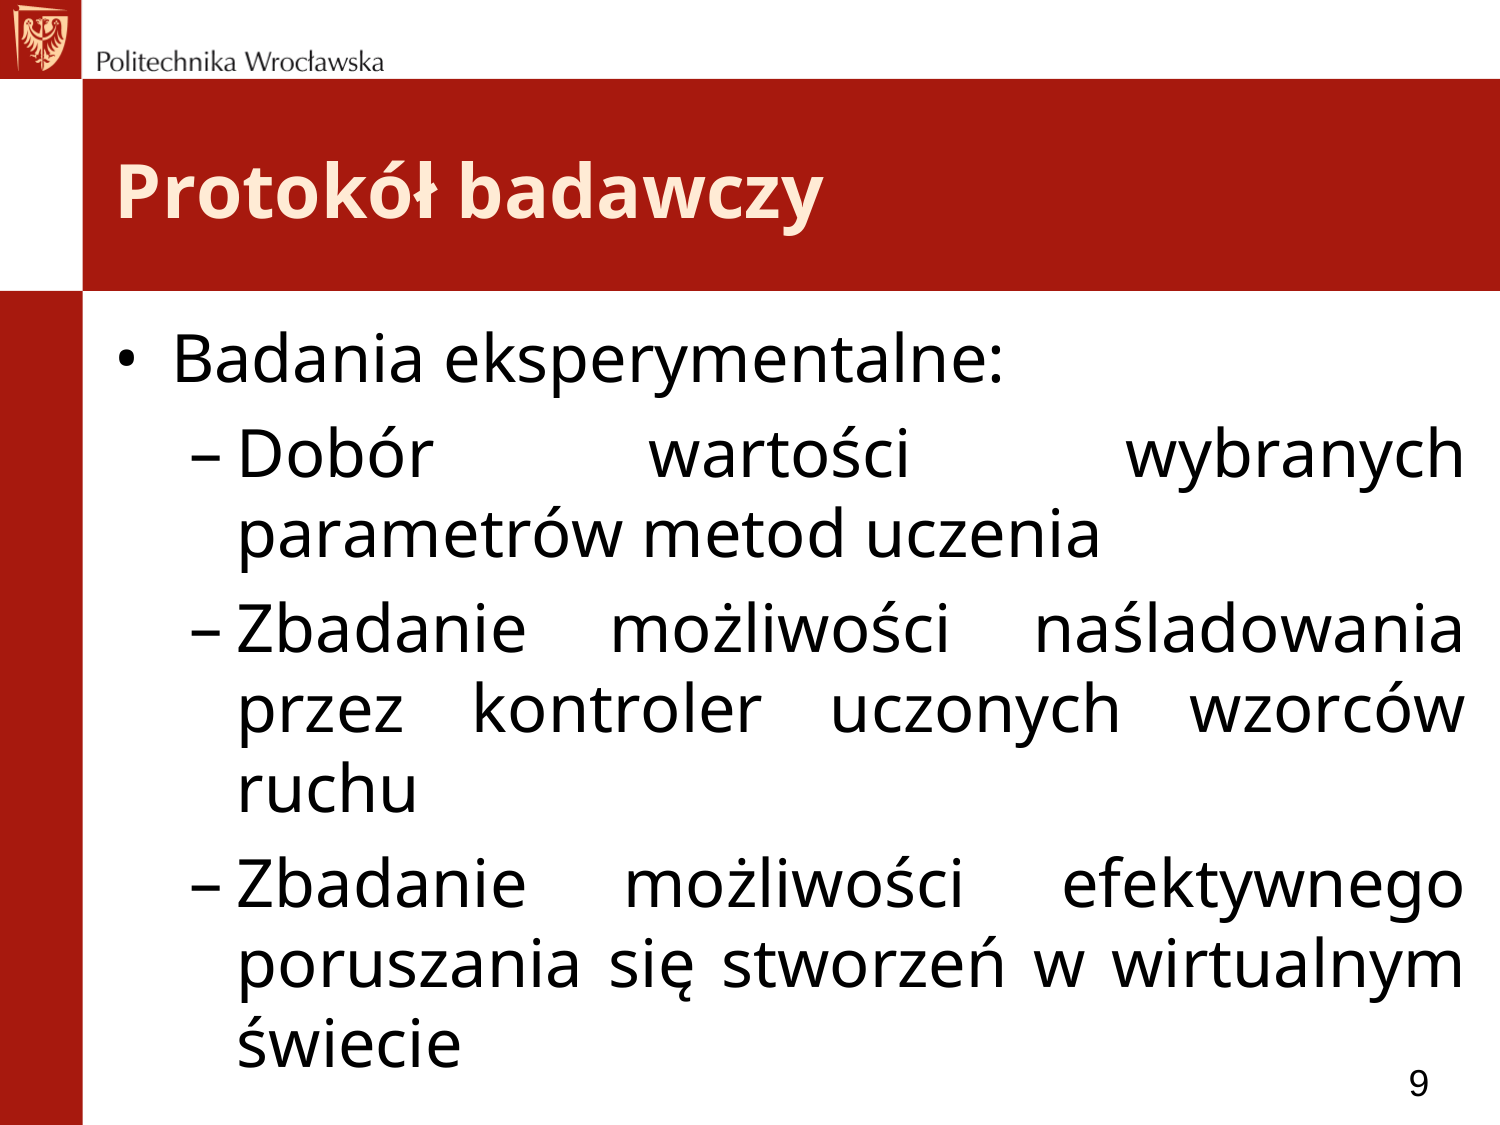

# Protokół badawczy
Badania eksperymentalne:
Dobór wartości wybranych parametrów metod uczenia
Zbadanie możliwości naśladowania przez kontroler uczonych wzorców ruchu
Zbadanie możliwości efektywnego poruszania się stworzeń w wirtualnym świecie